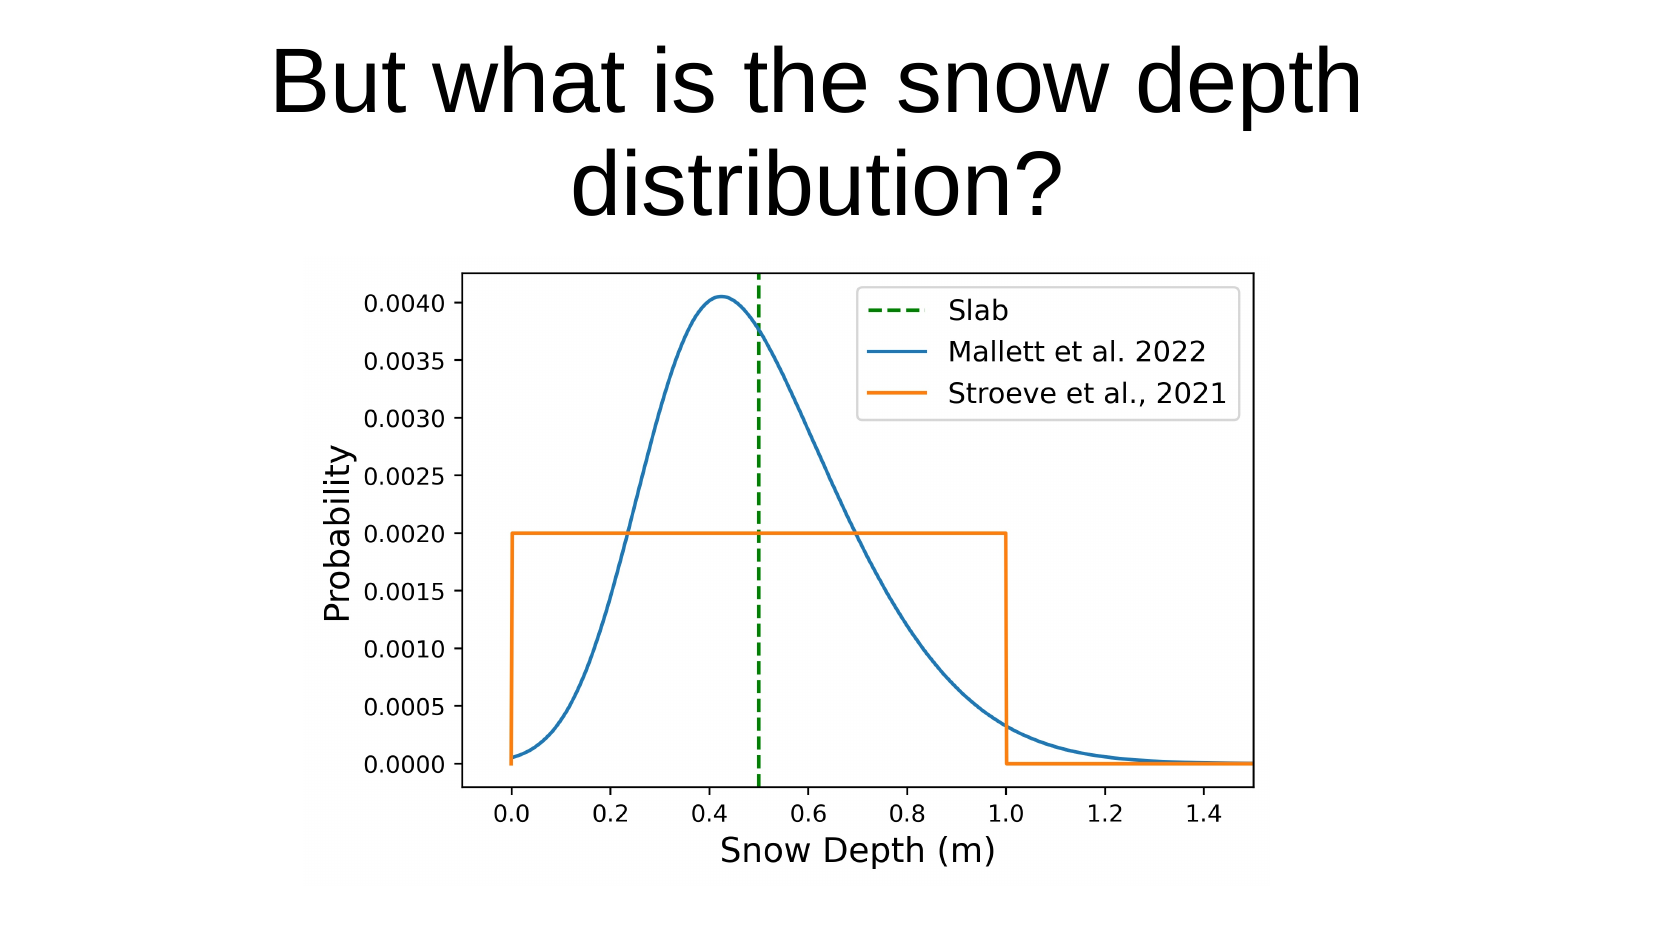

# But what is the snow depth distribution?